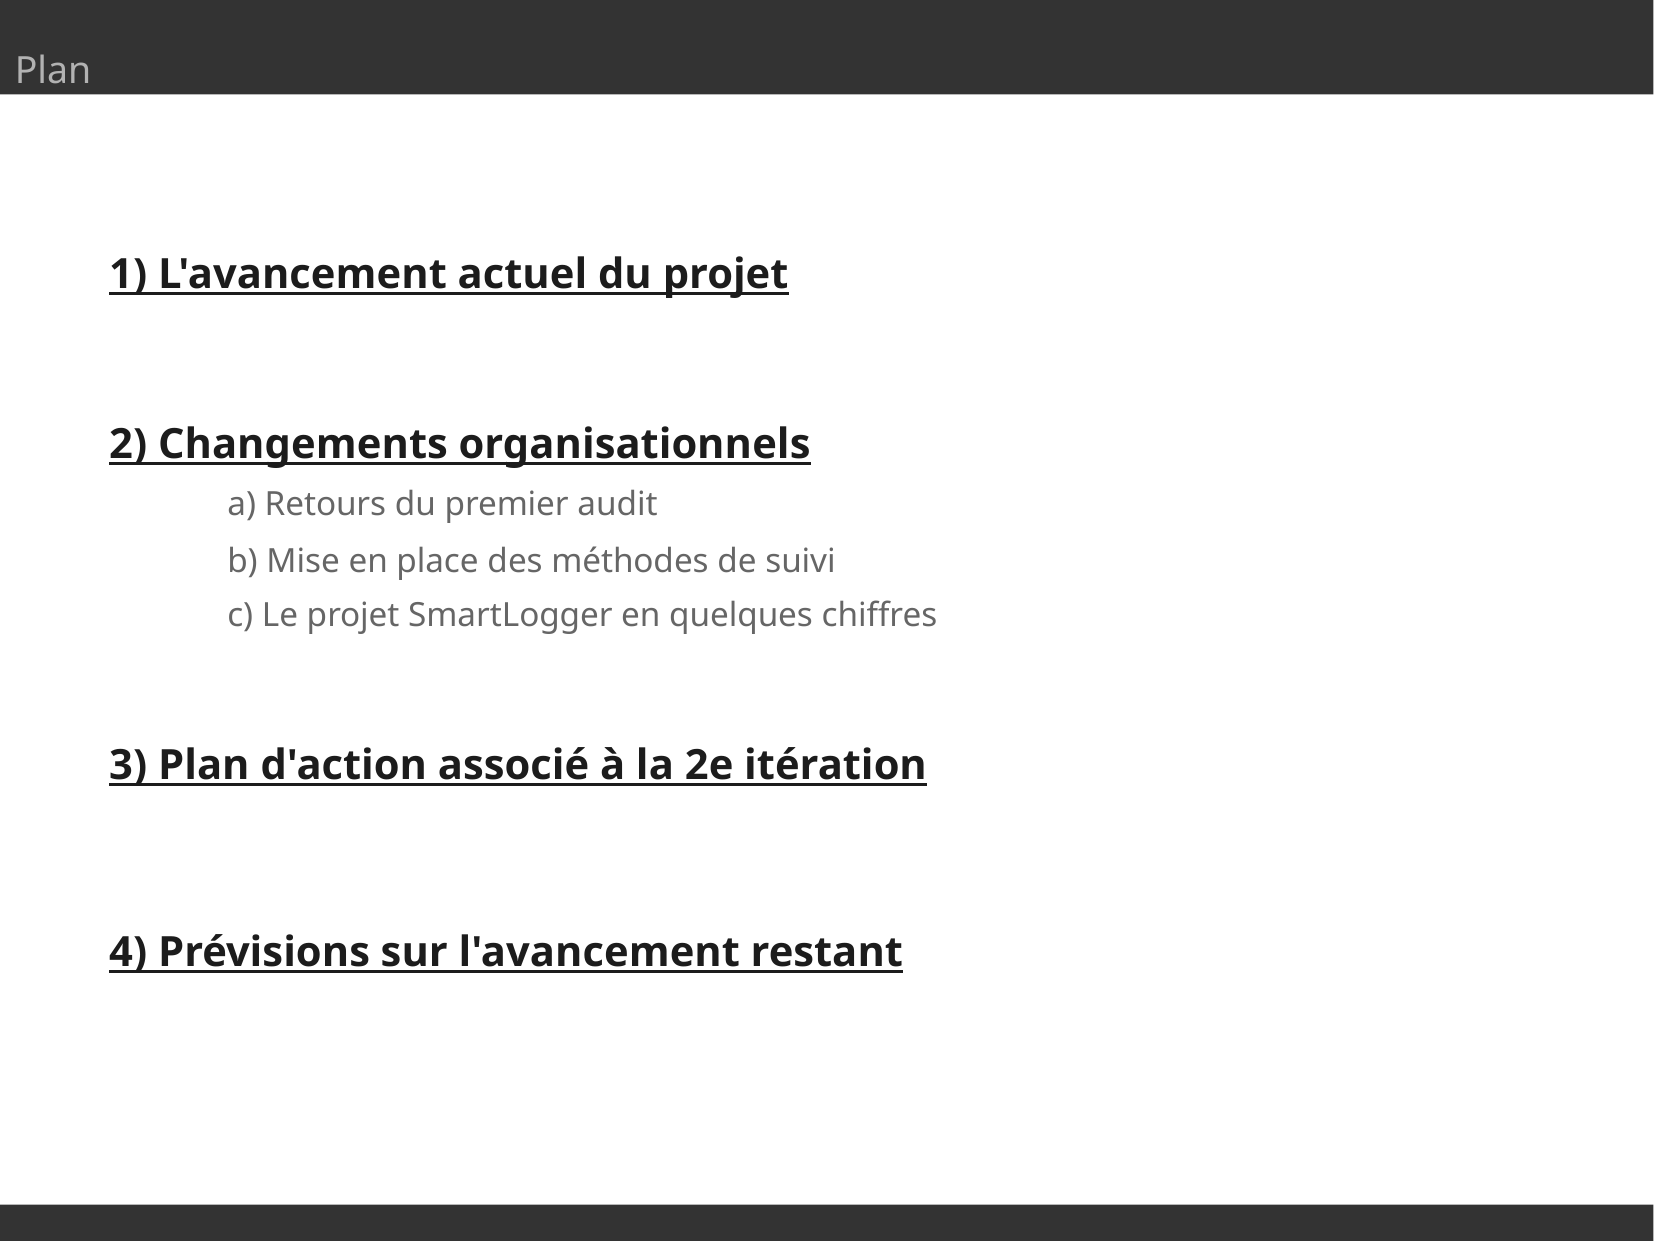

Plan
1) L'avancement actuel du projet
2) Changements organisationnels
a) Retours du premier audit
b) Mise en place des méthodes de suivi
c) Le projet SmartLogger en quelques chiffres
3) Plan d'action associé à la 2e itération
4) Prévisions sur l'avancement restant